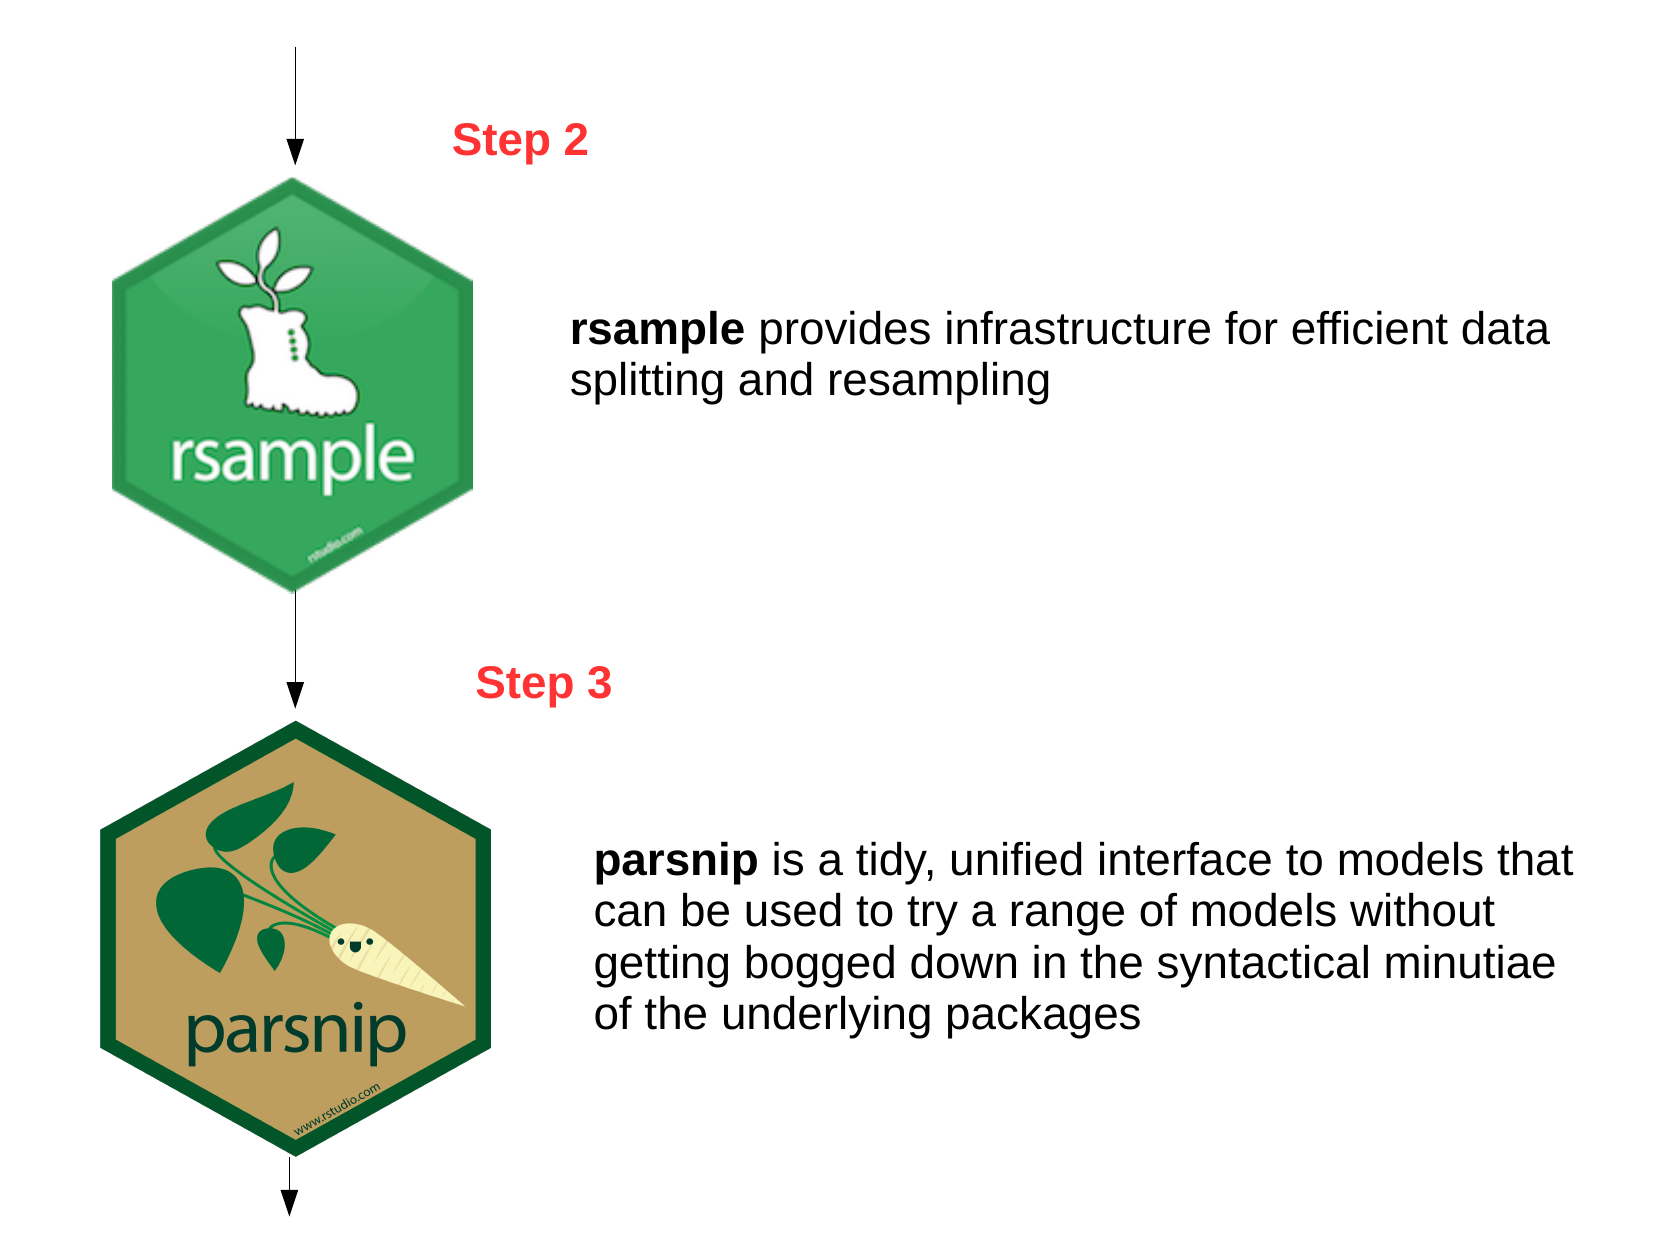

Step 2
rsample provides infrastructure for efficient data splitting and resampling
Step 3
parsnip is a tidy, unified interface to models that can be used to try a range of models without getting bogged down in the syntactical minutiae of the underlying packages